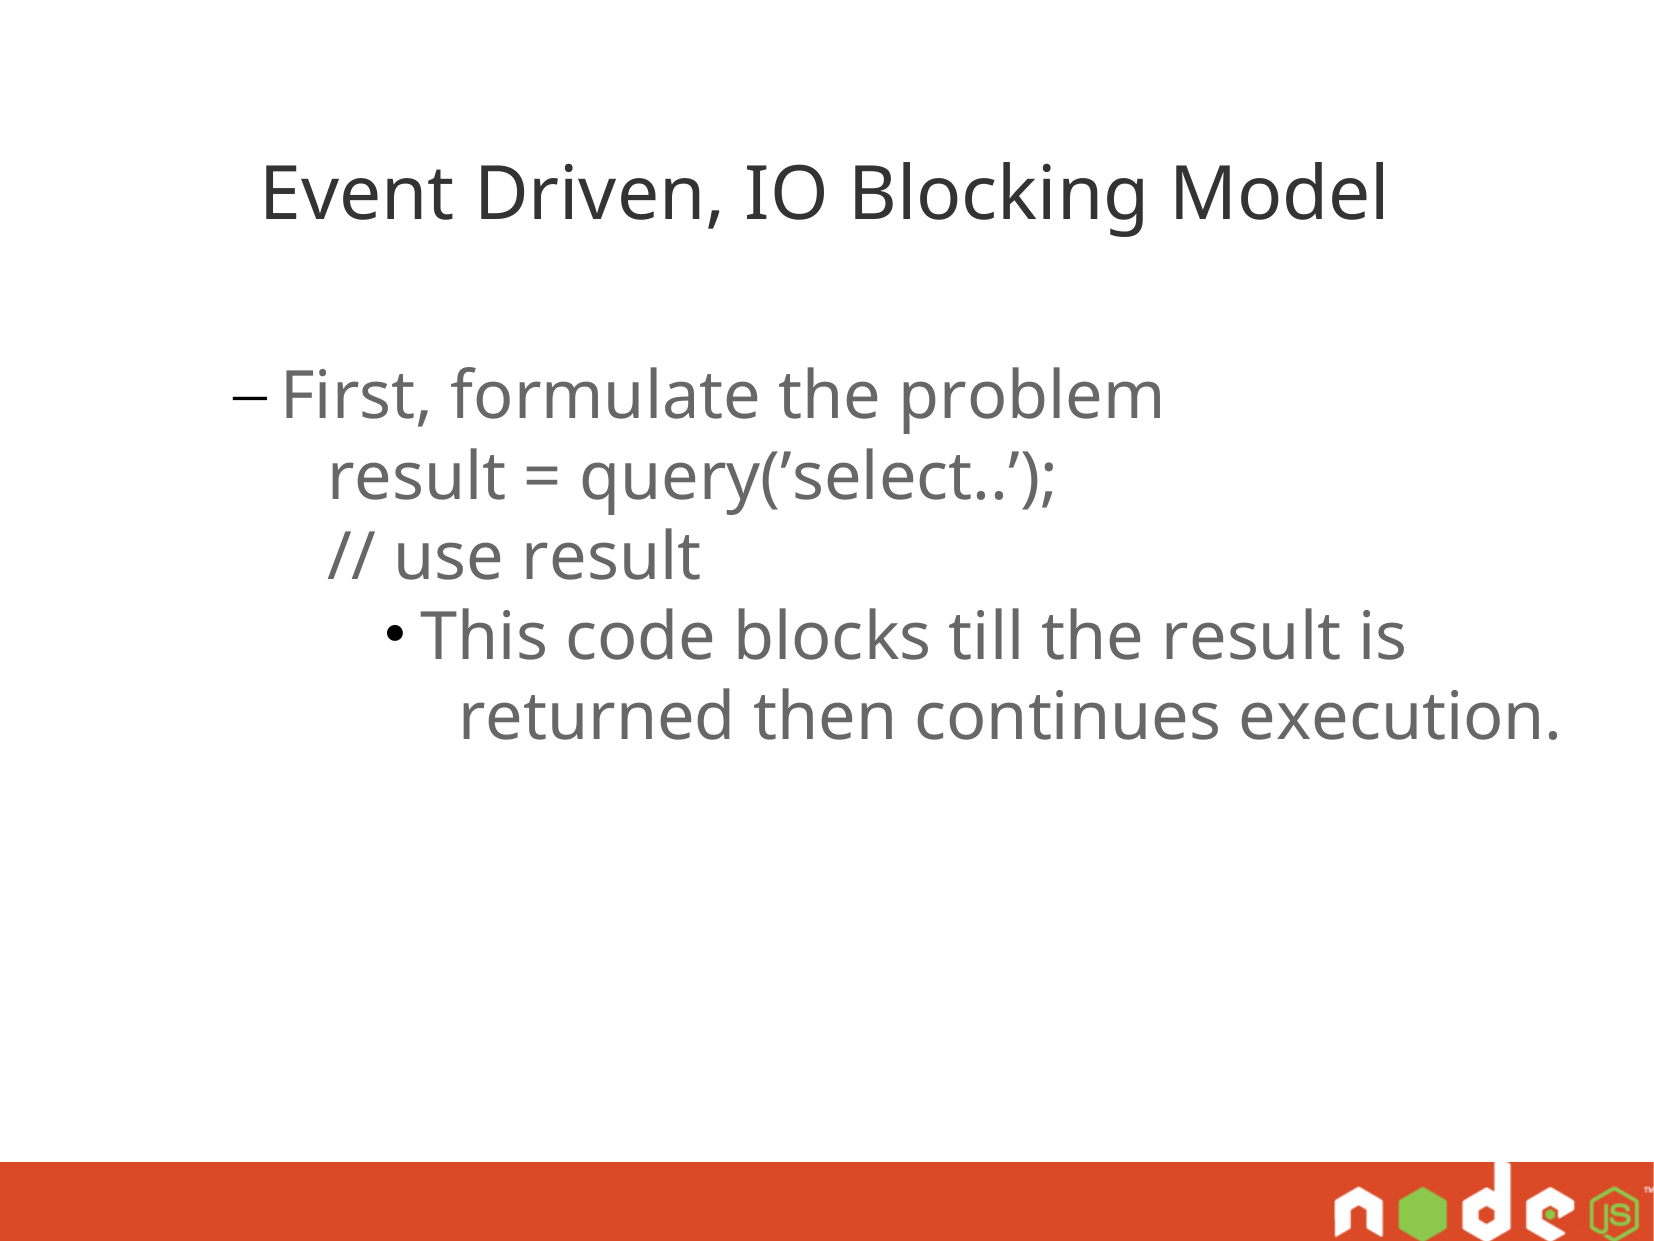

# Event Driven, IO Blocking Model
First, formulate the problem
result = query(’select..’);
// use result
This code blocks till the result is returned then continues execution.